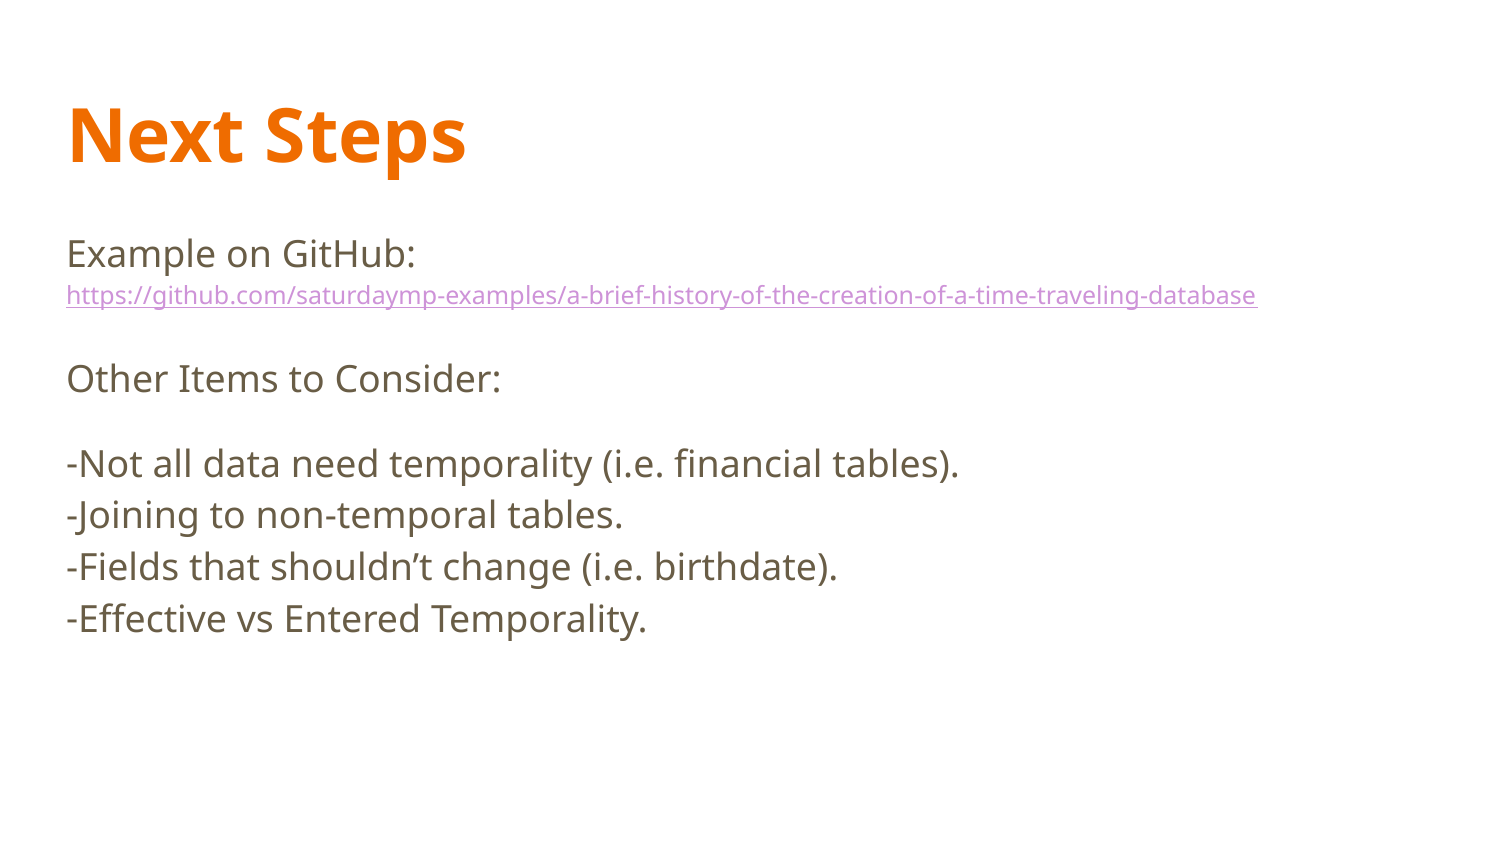

# Next Steps
Example on GitHub:
https://github.com/saturdaymp-examples/a-brief-history-of-the-creation-of-a-time-traveling-database
Other Items to Consider:
Not all data need temporality (i.e. financial tables).
Joining to non-temporal tables.
Fields that shouldn’t change (i.e. birthdate).
Effective vs Entered Temporality.